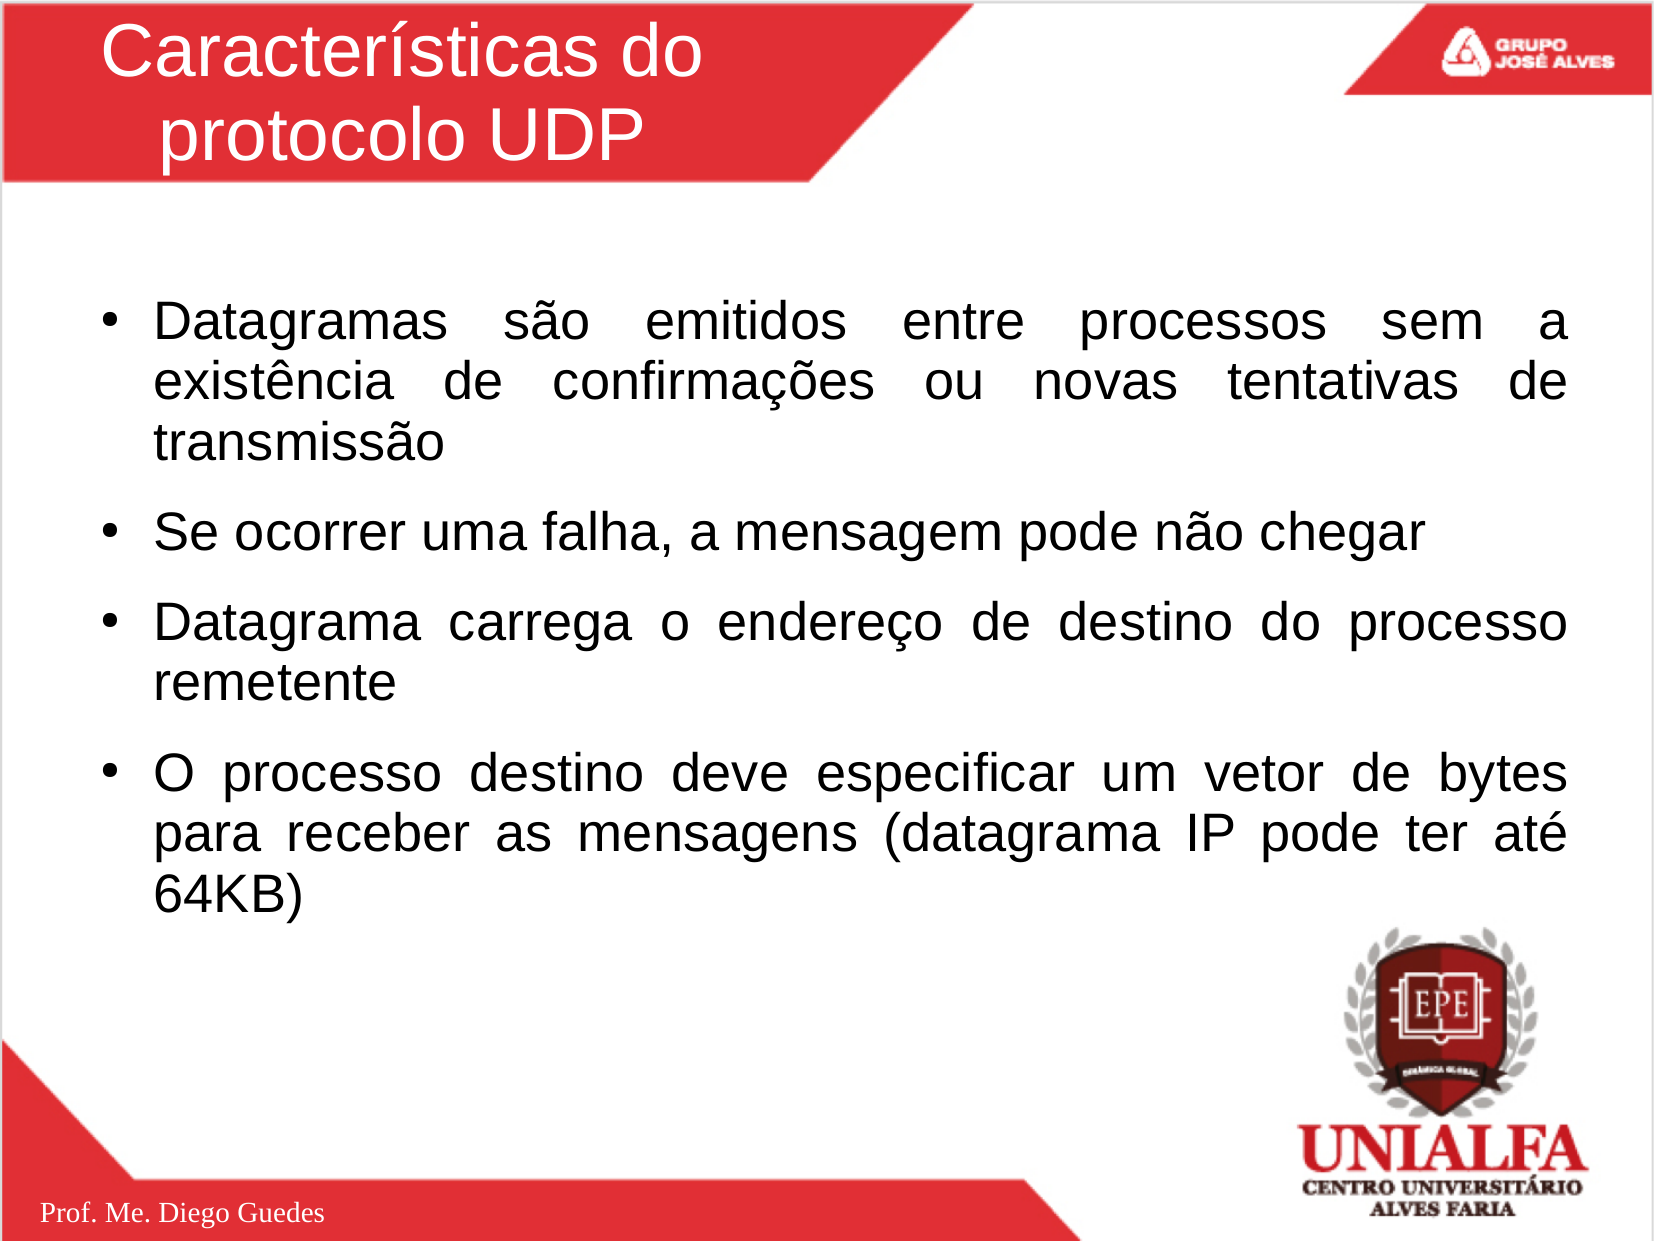

# Características do protocolo UDP
Datagramas são emitidos entre processos sem a existência de confirmações ou novas tentativas de transmissão
Se ocorrer uma falha, a mensagem pode não chegar
Datagrama carrega o endereço de destino do processo remetente
O processo destino deve especificar um vetor de bytes para receber as mensagens (datagrama IP pode ter até 64KB)